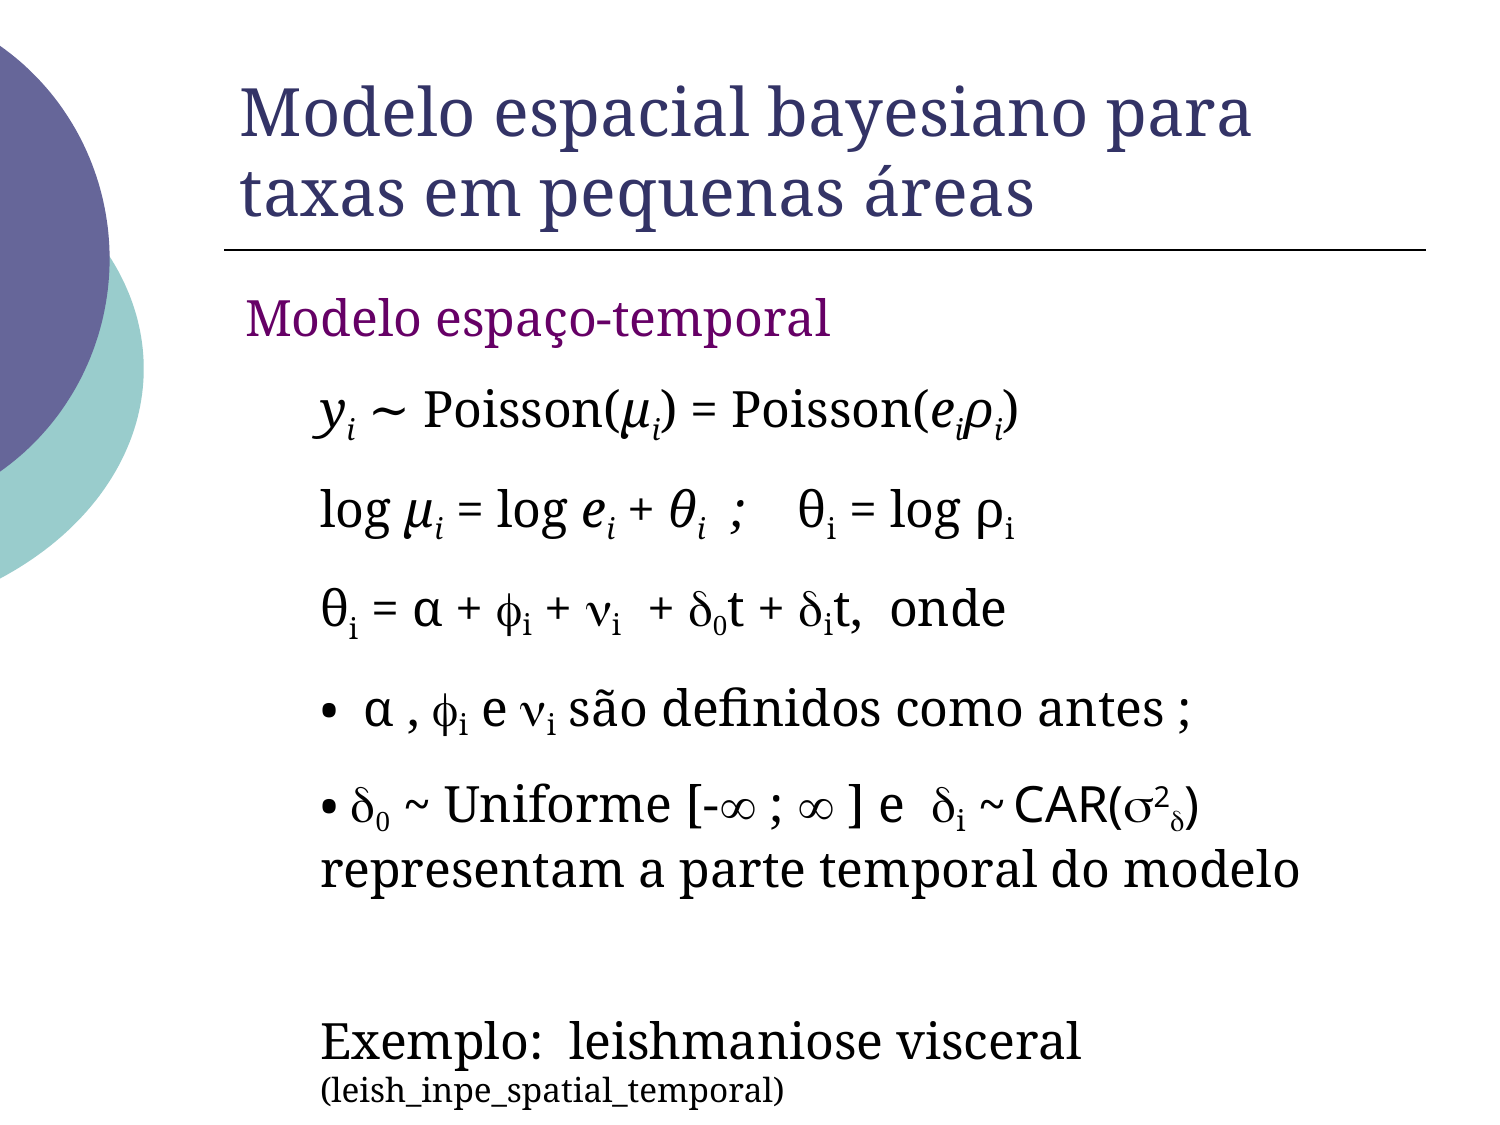

# Modelo espacial bayesiano para taxas em pequenas áreas
Modelo espaço-temporal
yi ∼ Poisson(µi) = Poisson(eiρi)
log µi = log ei + θi ; θi = log ρi
θi = α + i + i + 0t + it, onde
 α , i e i são definidos como antes ;
 0 ~ Uniforme [- ;  ] e i ~ CAR(2) representam a parte temporal do modelo
Exemplo: leishmaniose visceral (leish_inpe_spatial_temporal)